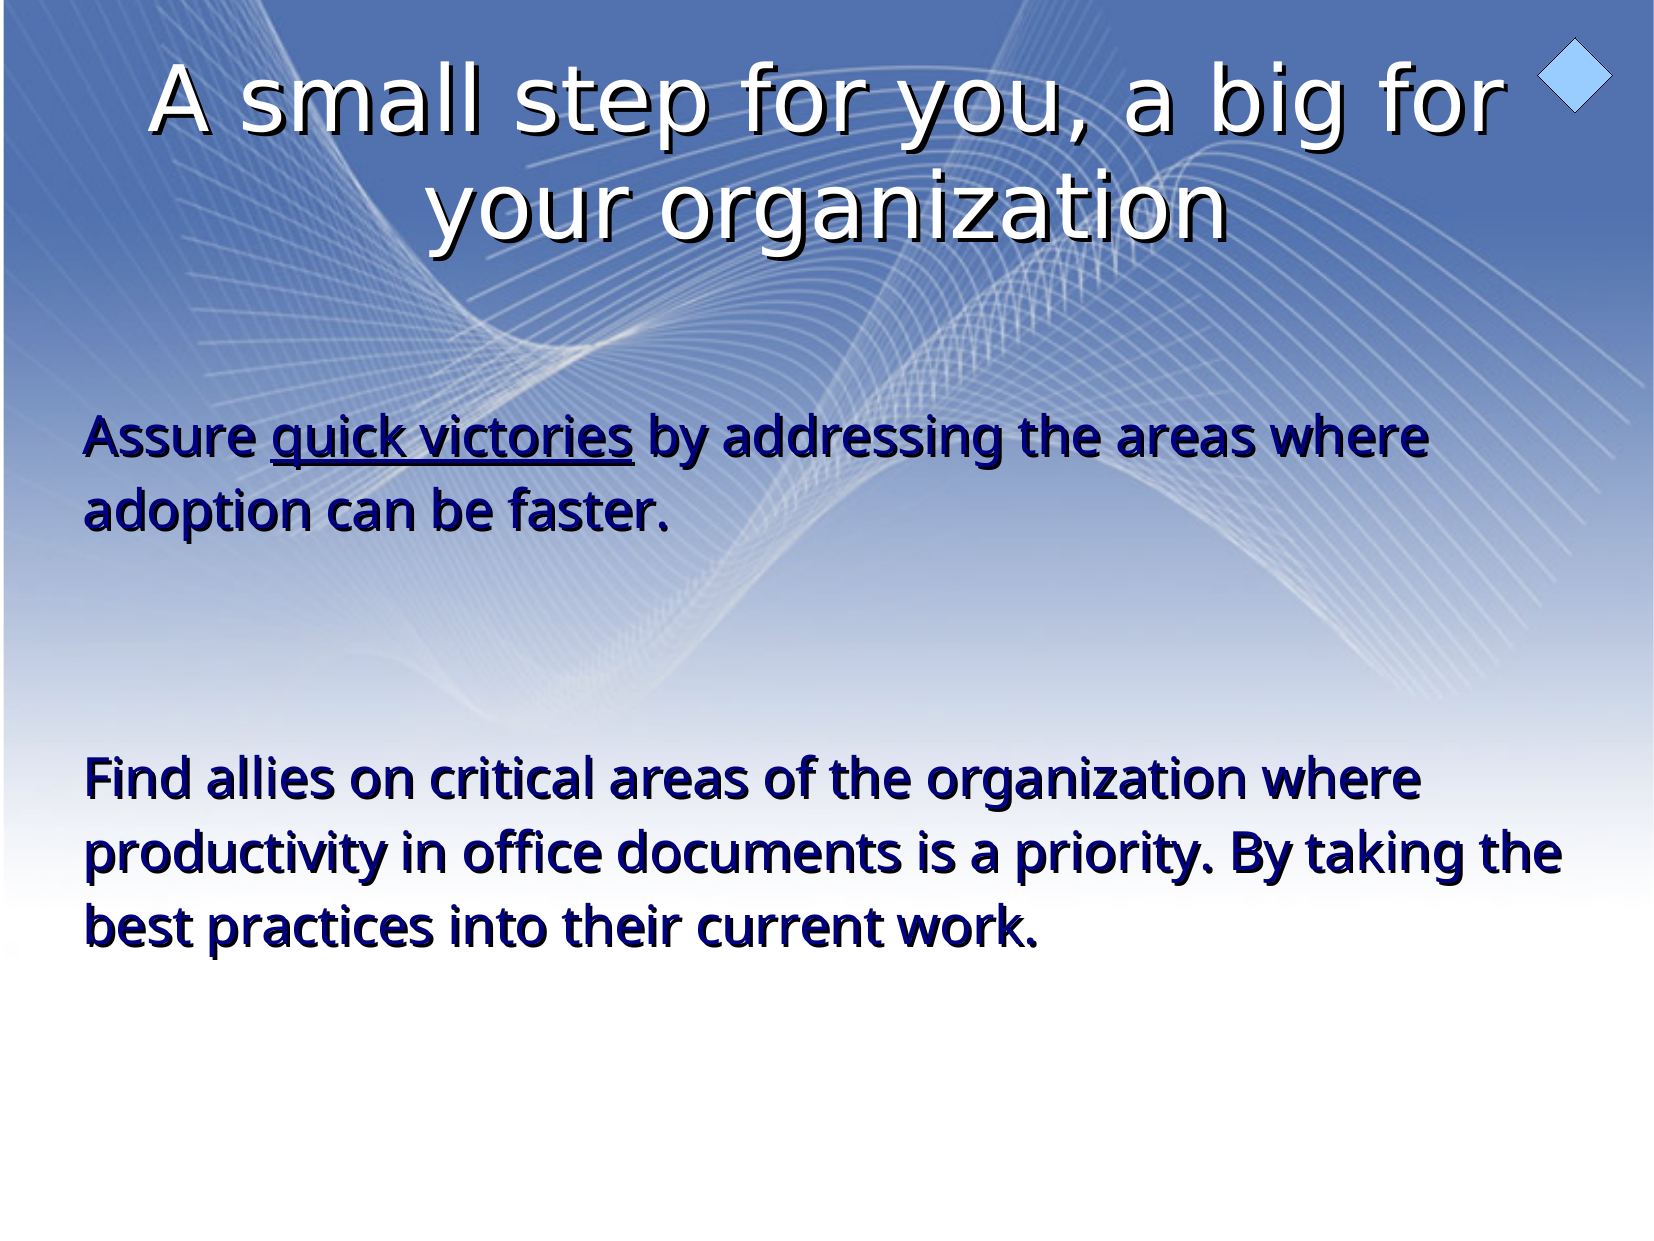

# A small step for you, a big for your organization
Assure quick victories by addressing the areas where adoption can be faster.
Find allies on critical areas of the organization where productivity in office documents is a priority. By taking the best practices into their current work.